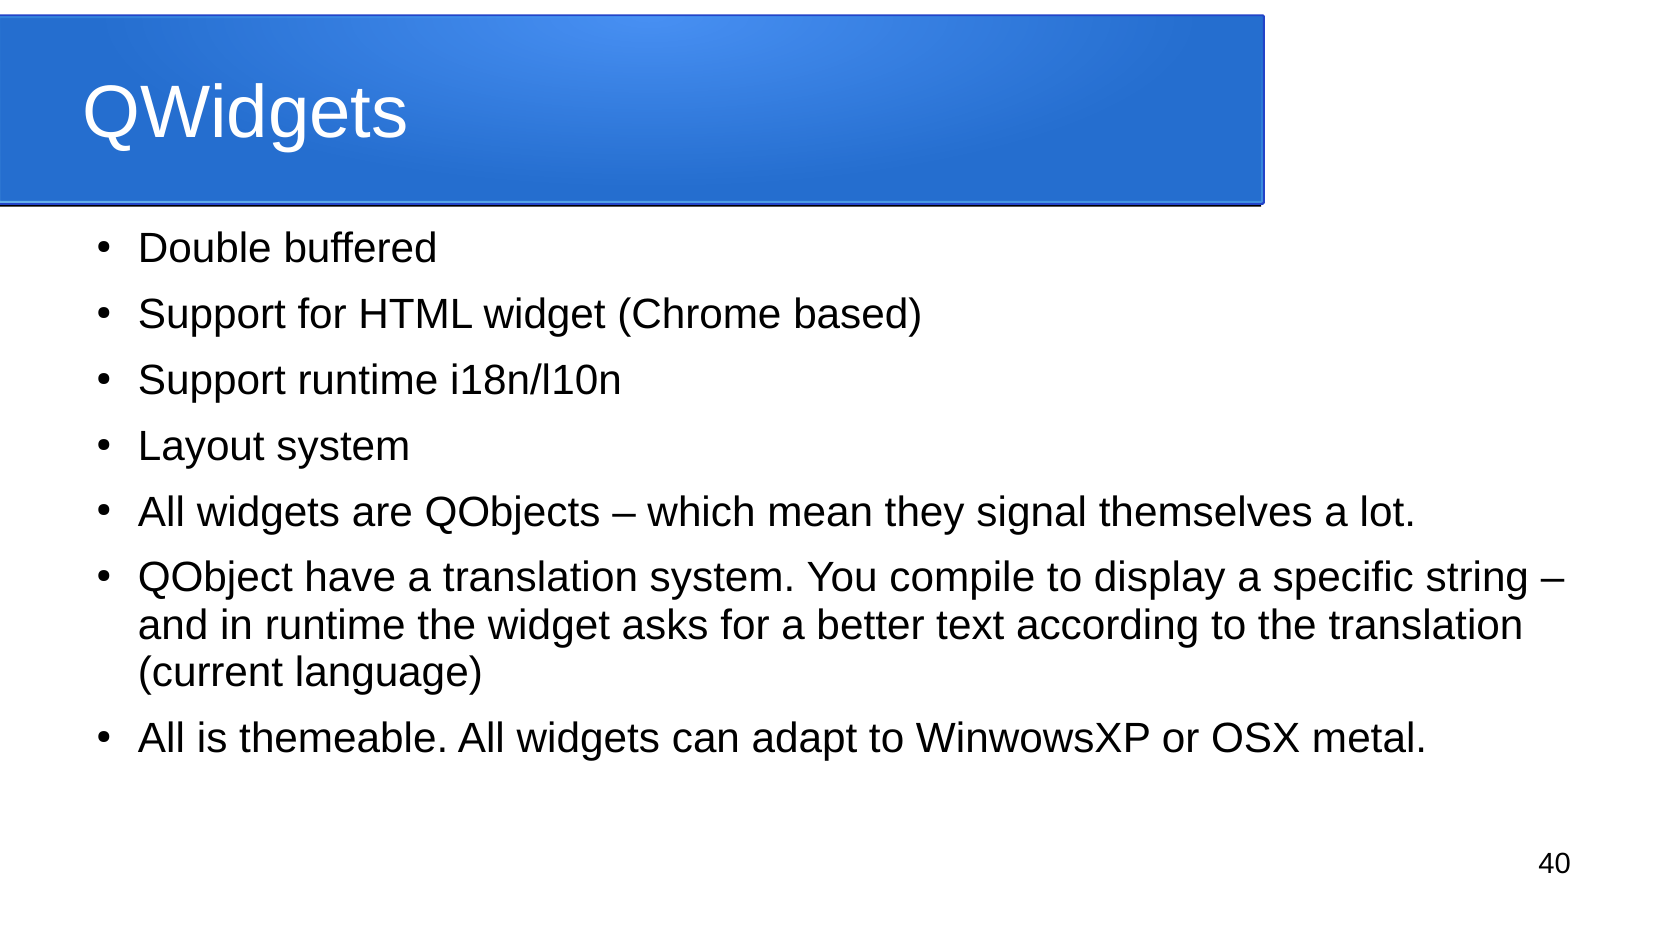

# QWidgets
Double buffered
Support for HTML widget (Chrome based)
Support runtime i18n/l10n
Layout system
All widgets are QObjects – which mean they signal themselves a lot.
QObject have a translation system. You compile to display a specific string – and in runtime the widget asks for a better text according to the translation (current language)
All is themeable. All widgets can adapt to WinwowsXP or OSX metal.
40